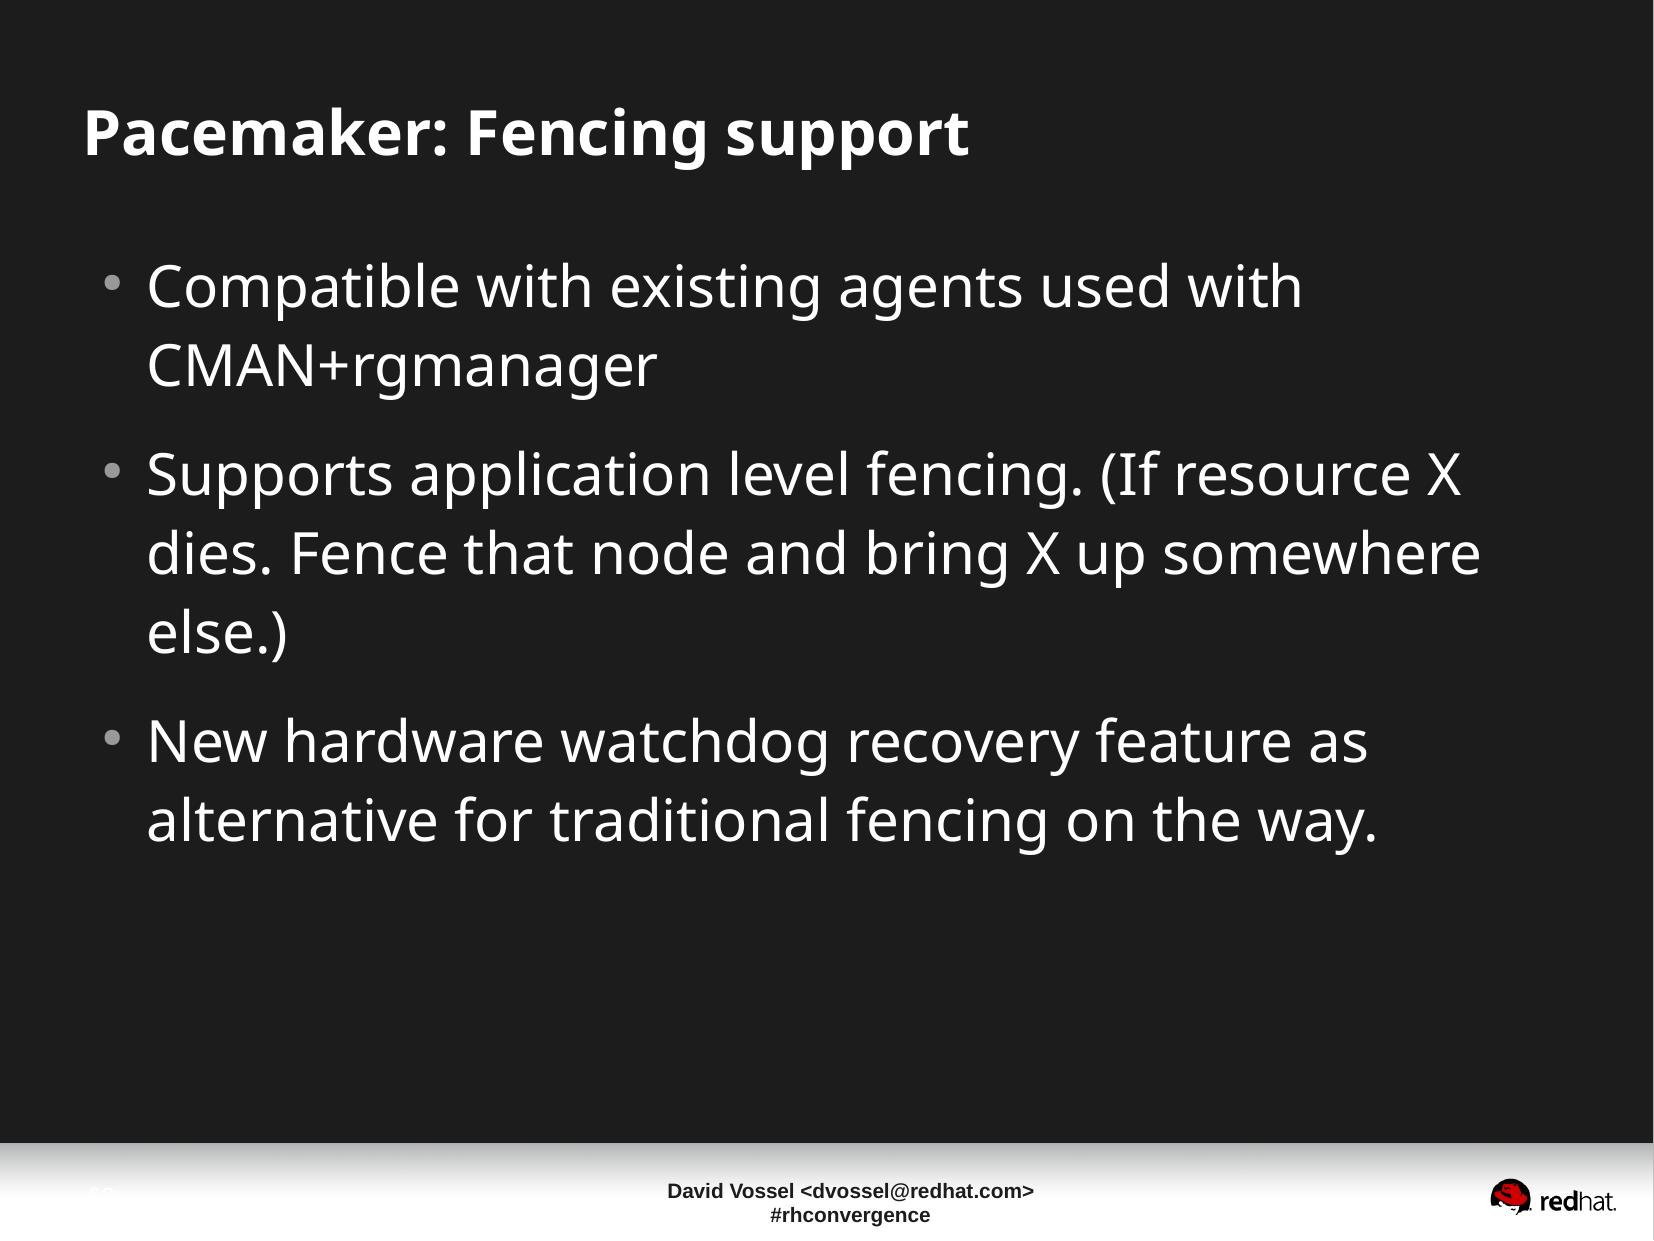

# Pacemaker: Fencing support
Compatible with existing agents used with CMAN+rgmanager
Supports application level fencing. (If resource X dies. Fence that node and bring X up somewhere else.)
New hardware watchdog recovery feature as alternative for traditional fencing on the way.